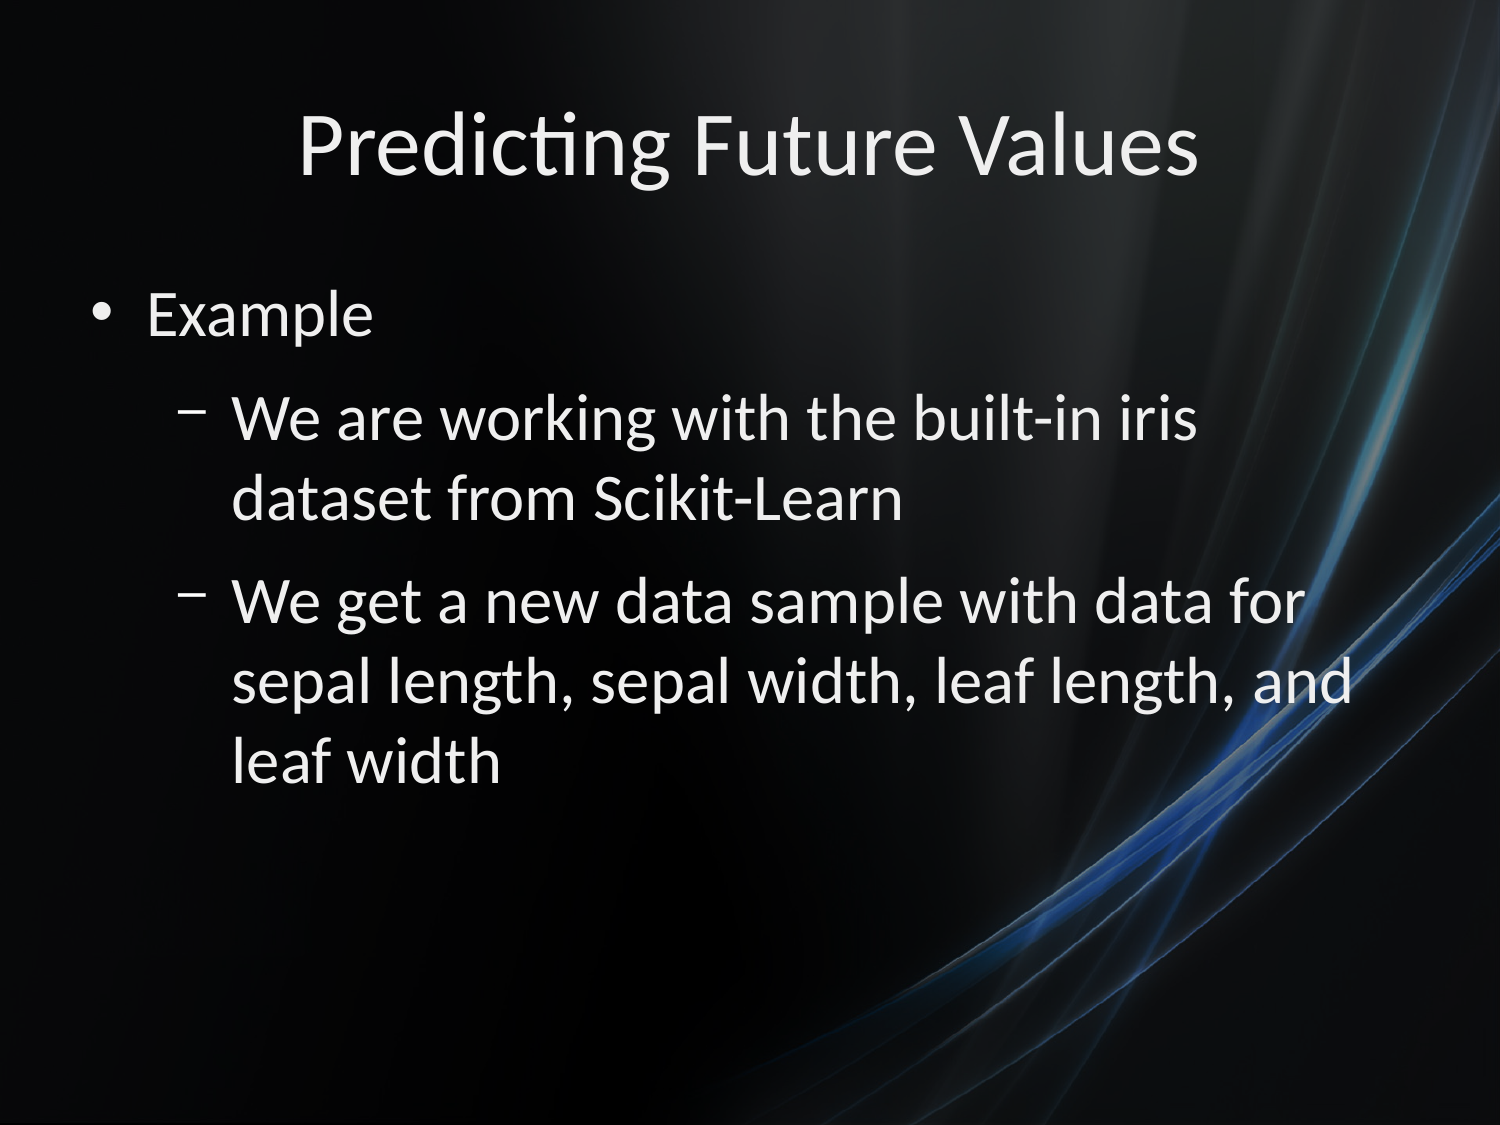

# Predicting Future Values
Example
We are working with the built-in iris dataset from Scikit-Learn
We get a new data sample with data for sepal length, sepal width, leaf length, and leaf width